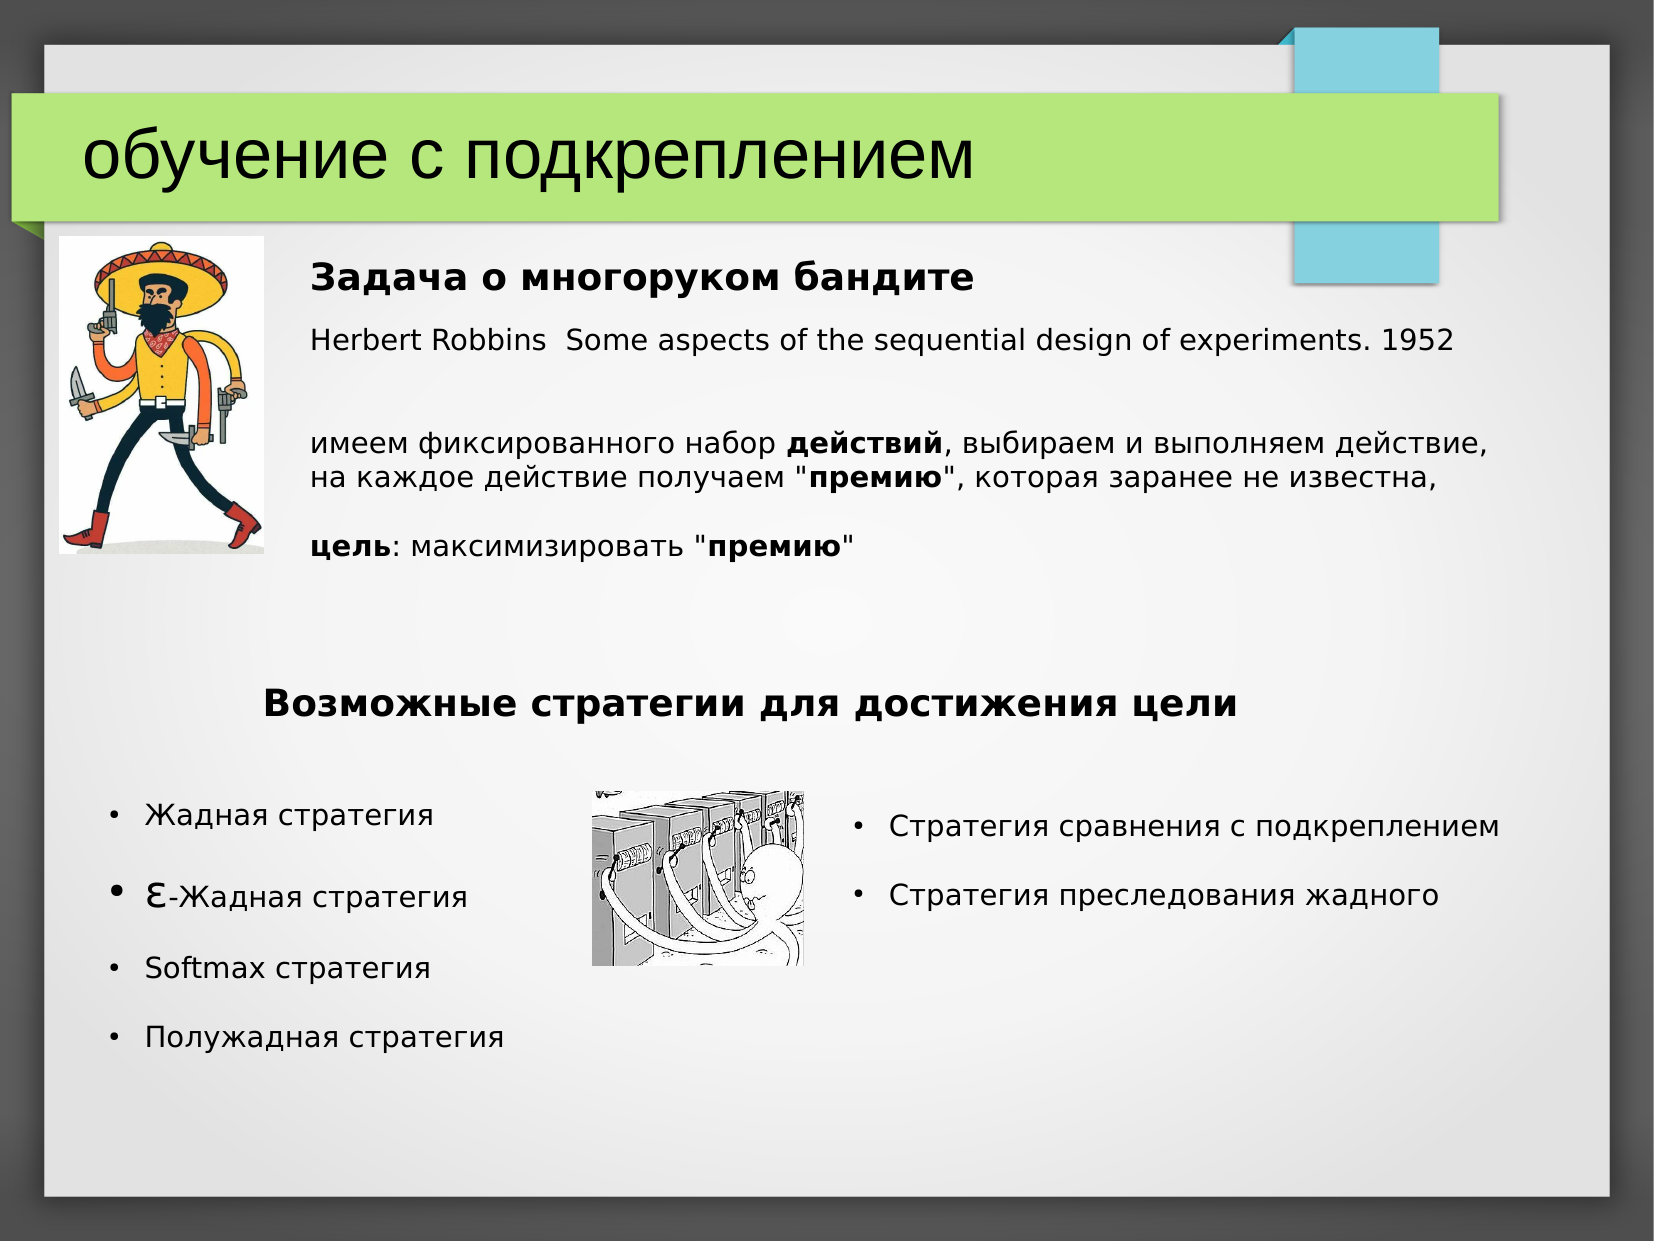

# обучение с подкреплением
Задача о многоруком бандите
Herbert Robbins Some aspects of the sequential design of experiments. 1952
имеем фиксированного набор действий, выбираем и выполняем действие,
на каждое действие получаем "премию", которая заранее не известна,
цель: максимизировать "премию"
Возможные стратегии для достижения цели
Стратегия сравнения с подкреплением
Стратегия преследования жадного
Жадная стратегия
ε-Жадная стратегия
Softmax стратегия
Полужадная стратегия